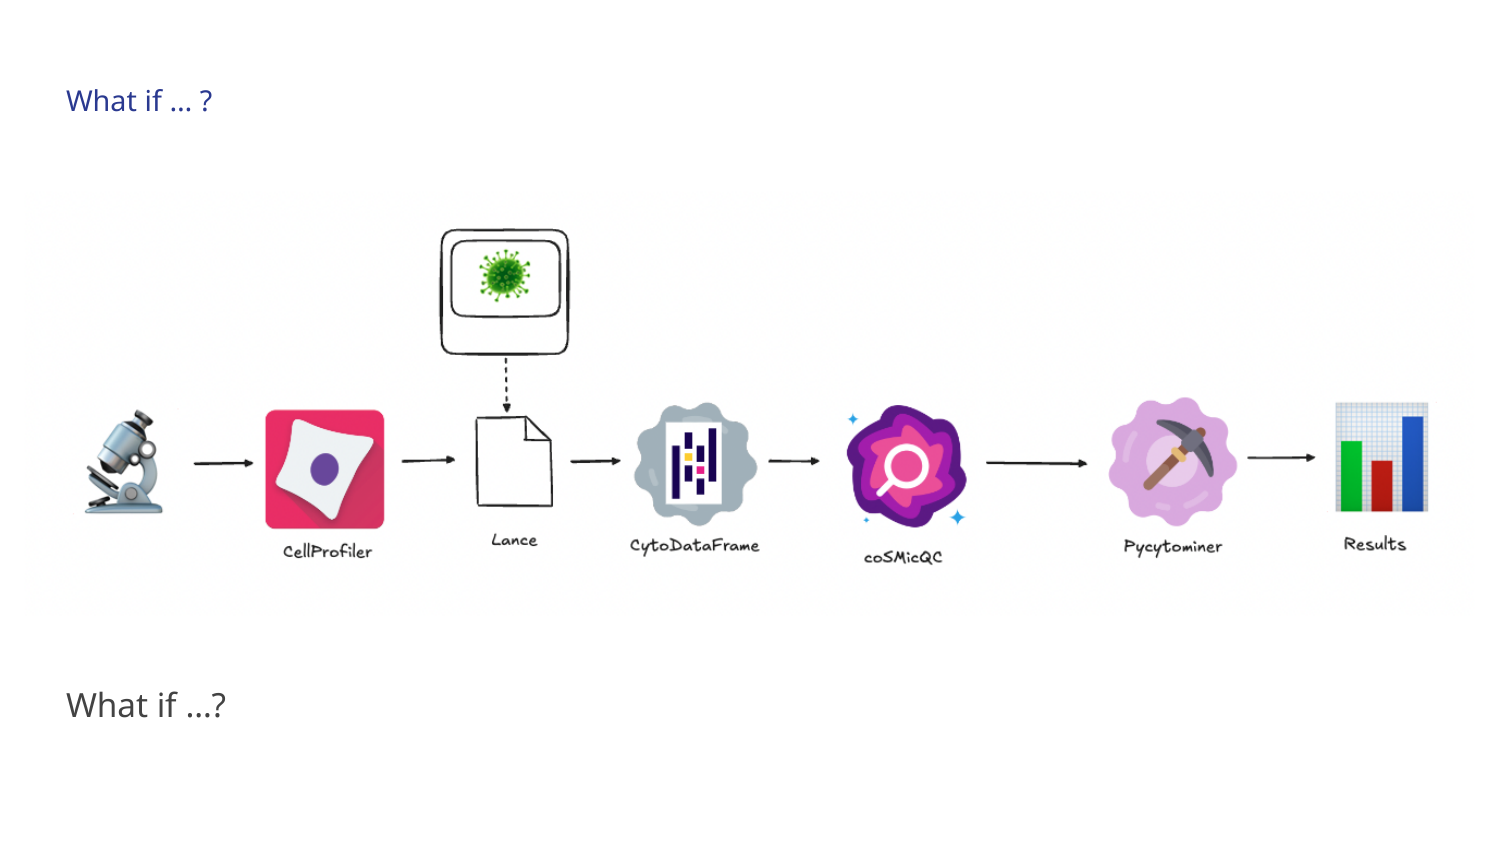

# What if … ?
What if …?